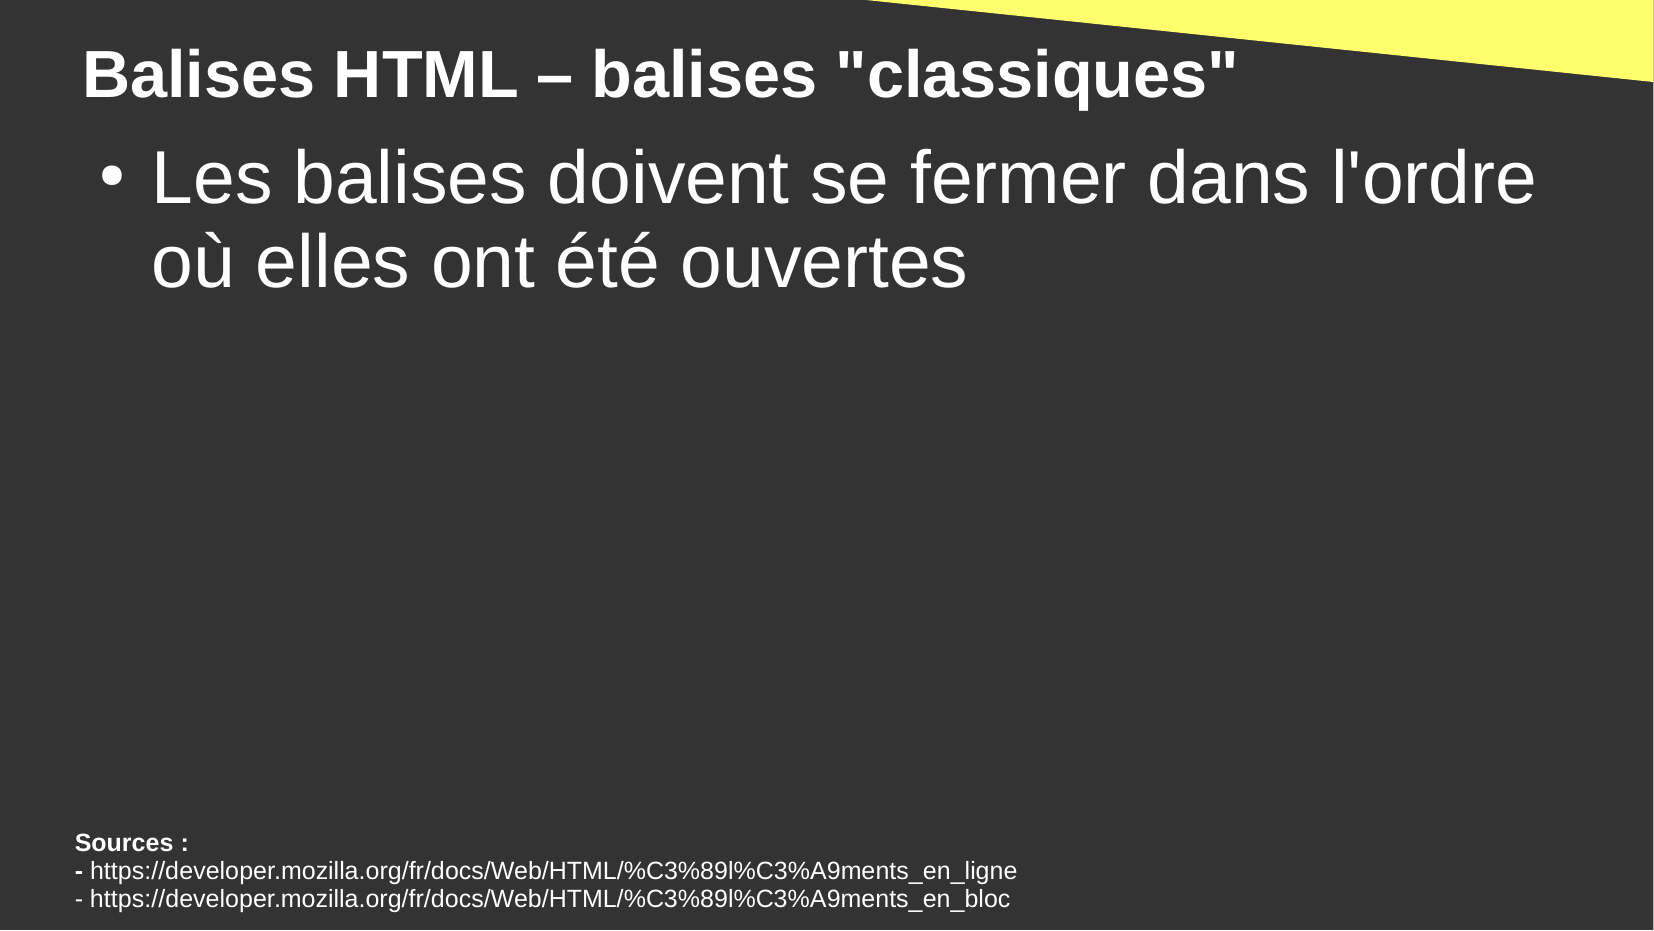

# Balises HTML – balises "classiques"
Les balises doivent se fermer dans l'ordre où elles ont été ouvertes
Sources :
- https://developer.mozilla.org/fr/docs/Web/HTML/%C3%89l%C3%A9ments_en_ligne
- https://developer.mozilla.org/fr/docs/Web/HTML/%C3%89l%C3%A9ments_en_bloc